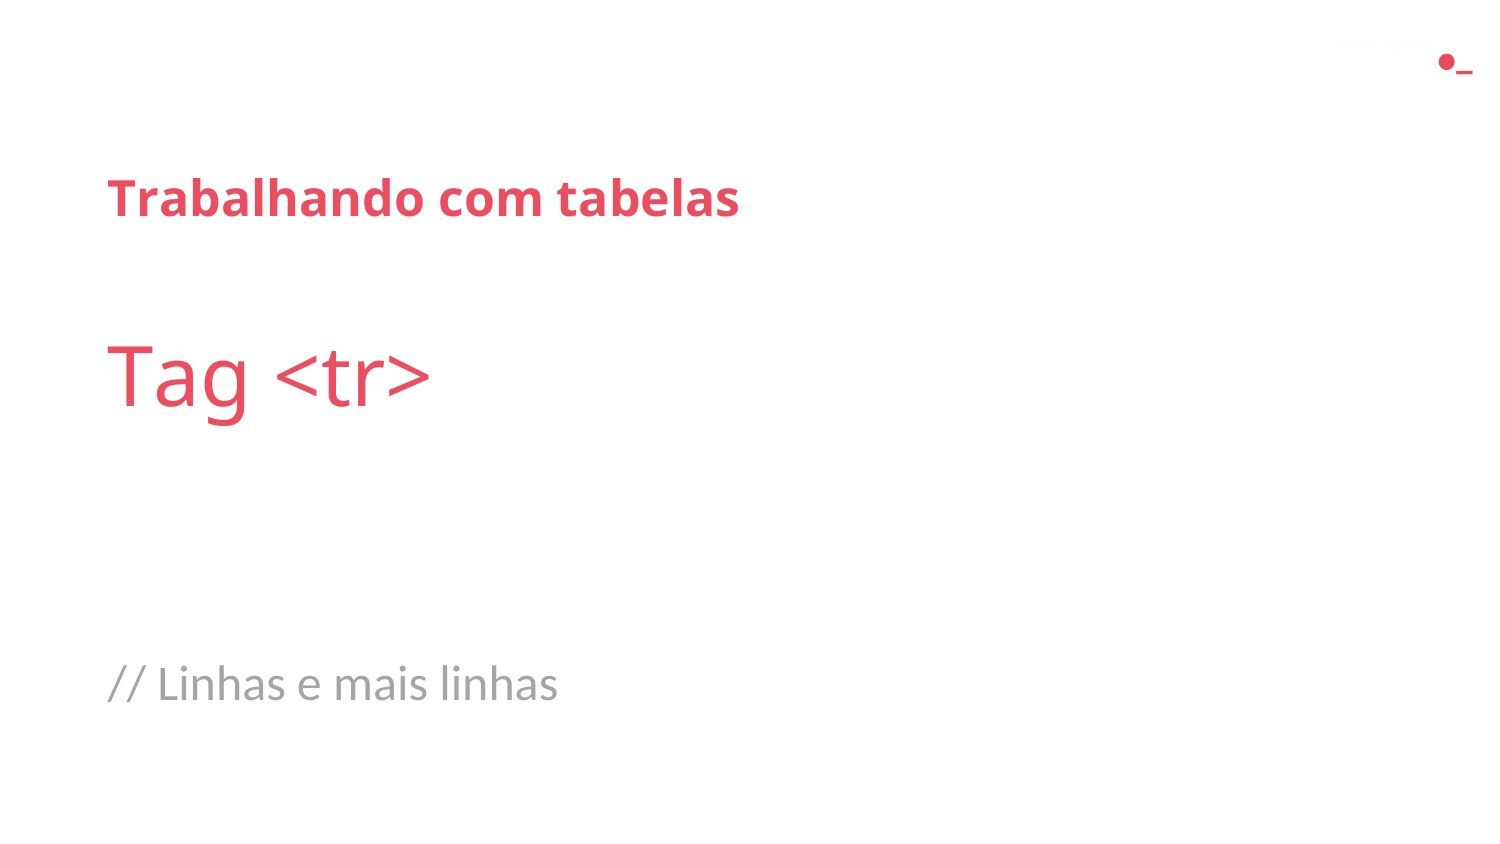

Trabalhando com tabelas
Tag <tr>
// Linhas e mais linhas